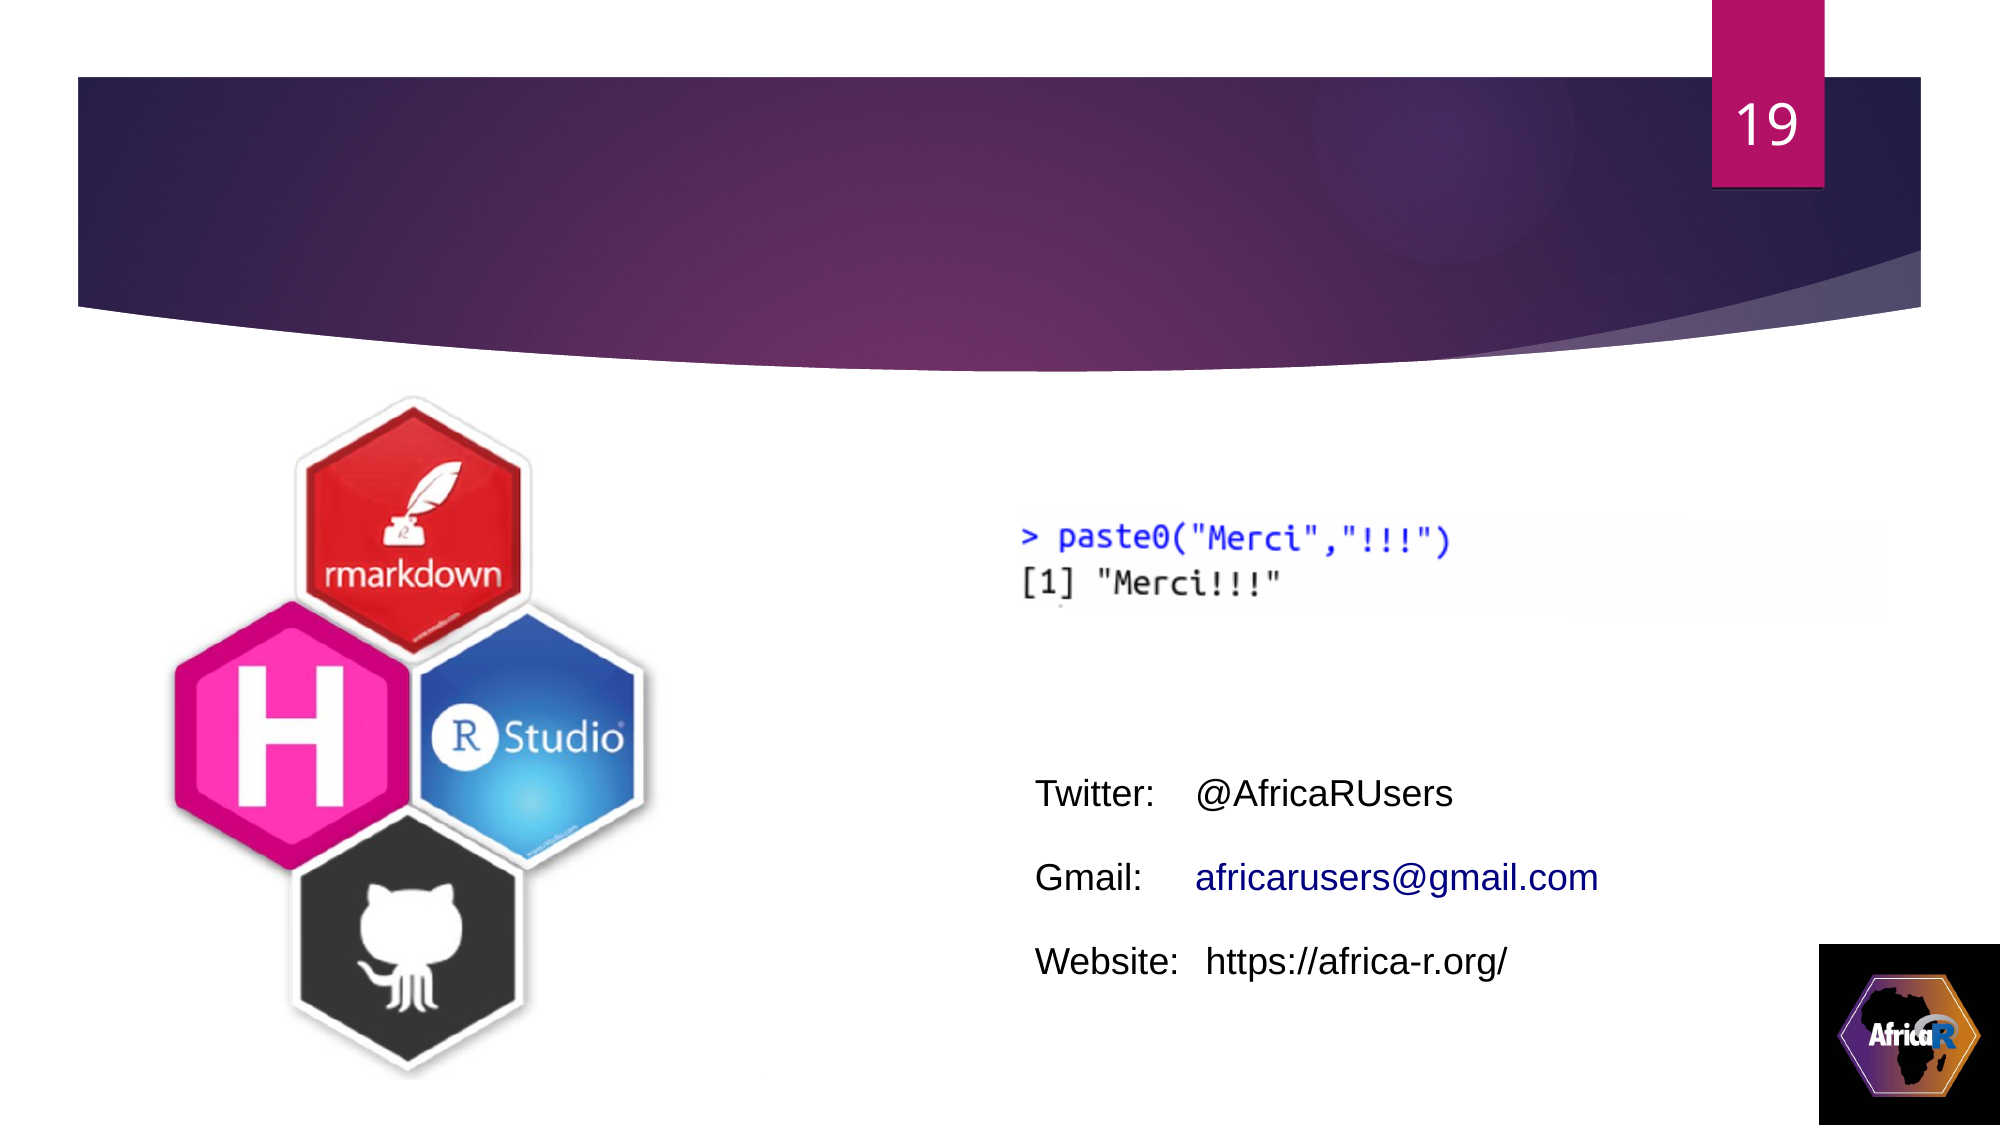

19
Twitter:	 @AfricaRUsers
Gmail:	 africarusers@gmail.com
Website:	 https://africa-r.org/
@AfricaRUsers